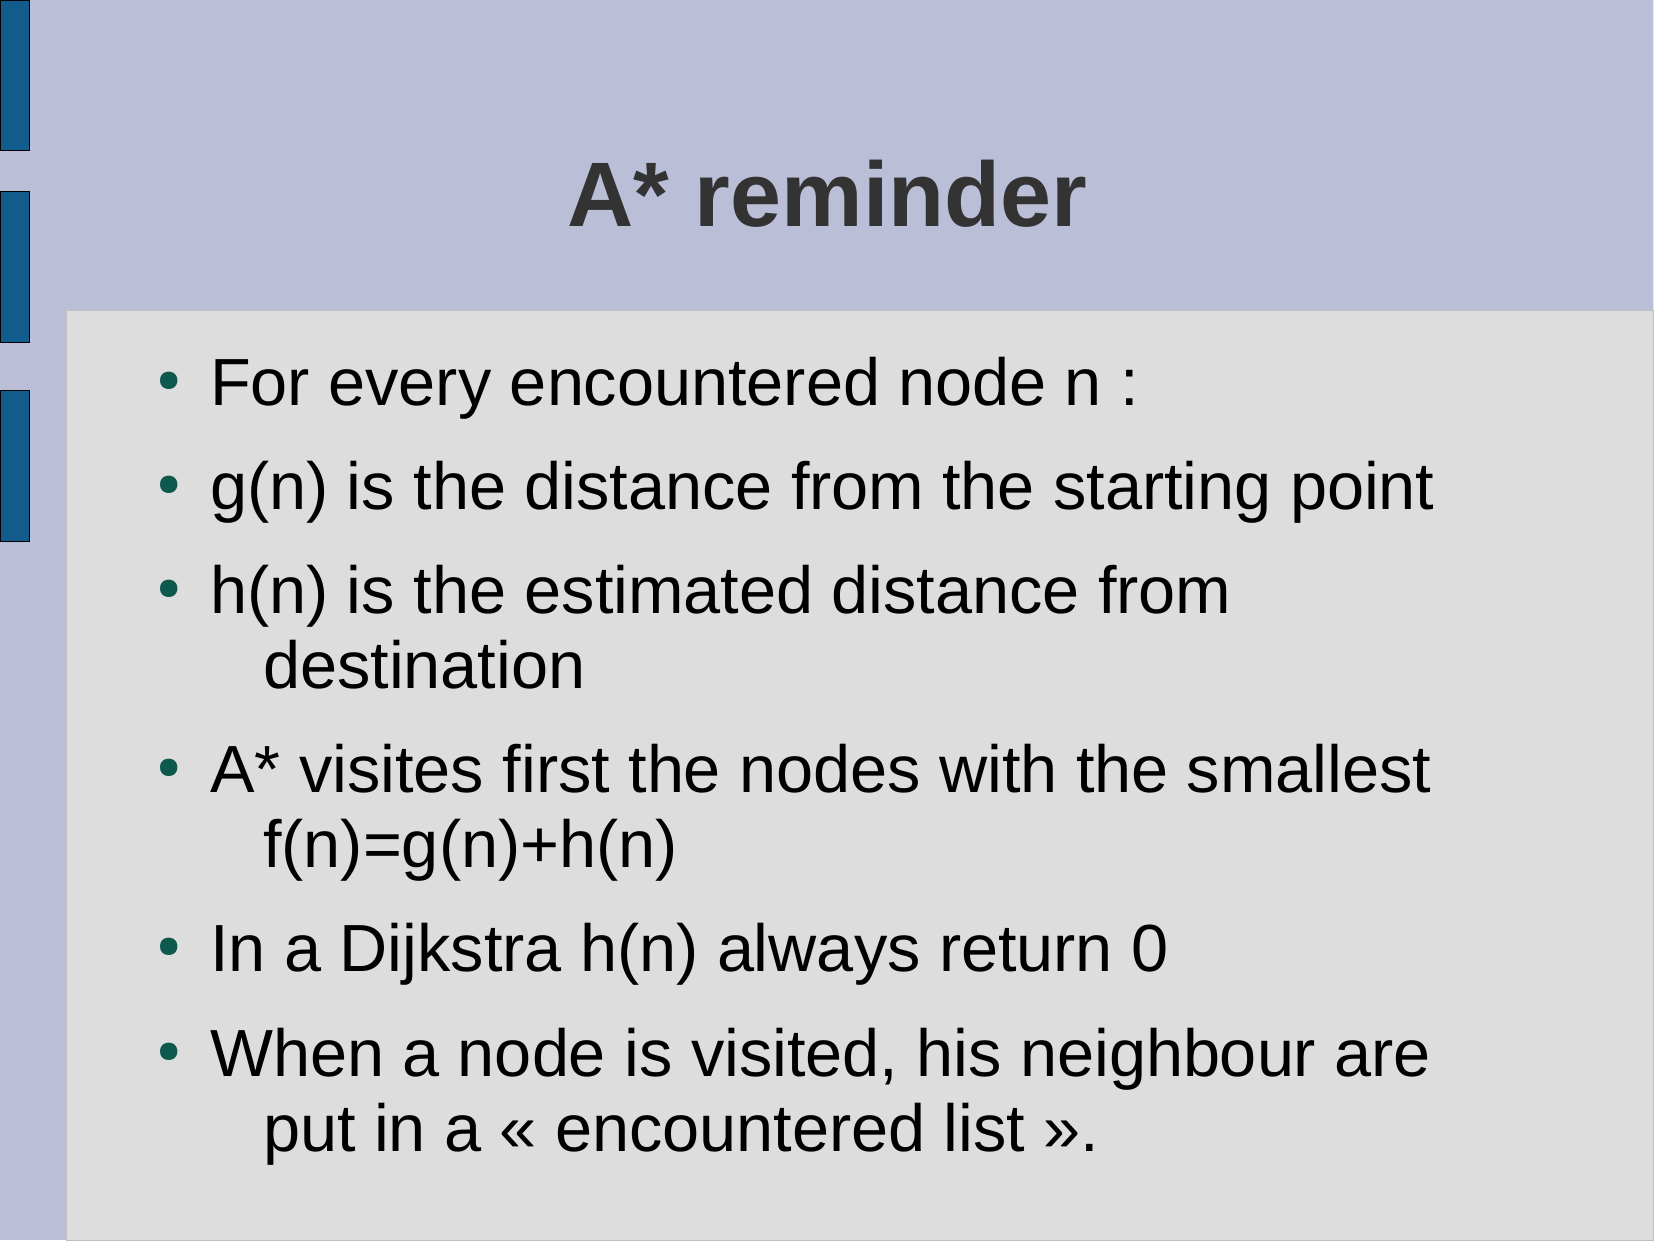

# A* reminder
For every encountered node n :
g(n) is the distance from the starting point
h(n) is the estimated distance from destination
A* visites first the nodes with the smallest f(n)=g(n)+h(n)
In a Dijkstra h(n) always return 0
When a node is visited, his neighbour are put in a « encountered list ».